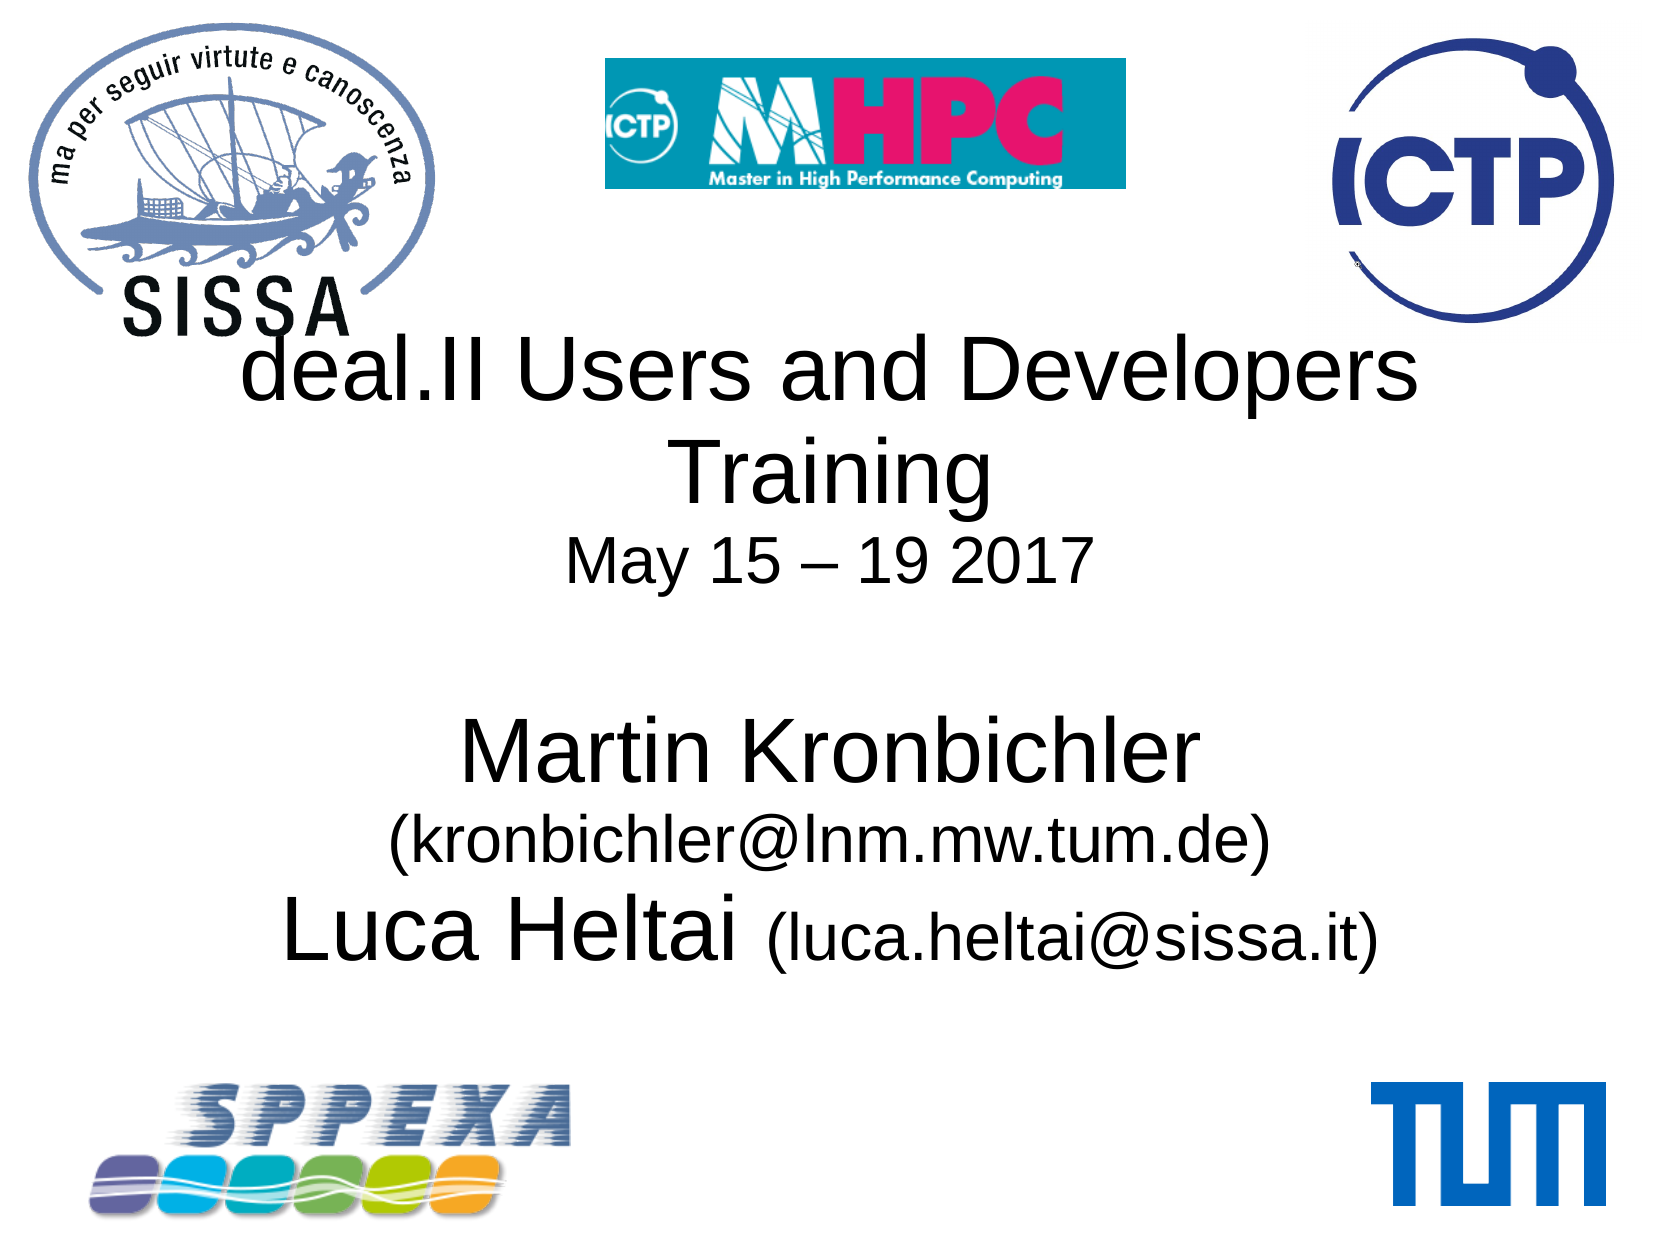

# deal.II Users and Developers Training May 15 – 19 2017 Martin Kronbichler (kronbichler@lnm.mw.tum.de) Luca Heltai (luca.heltai@sissa.it)